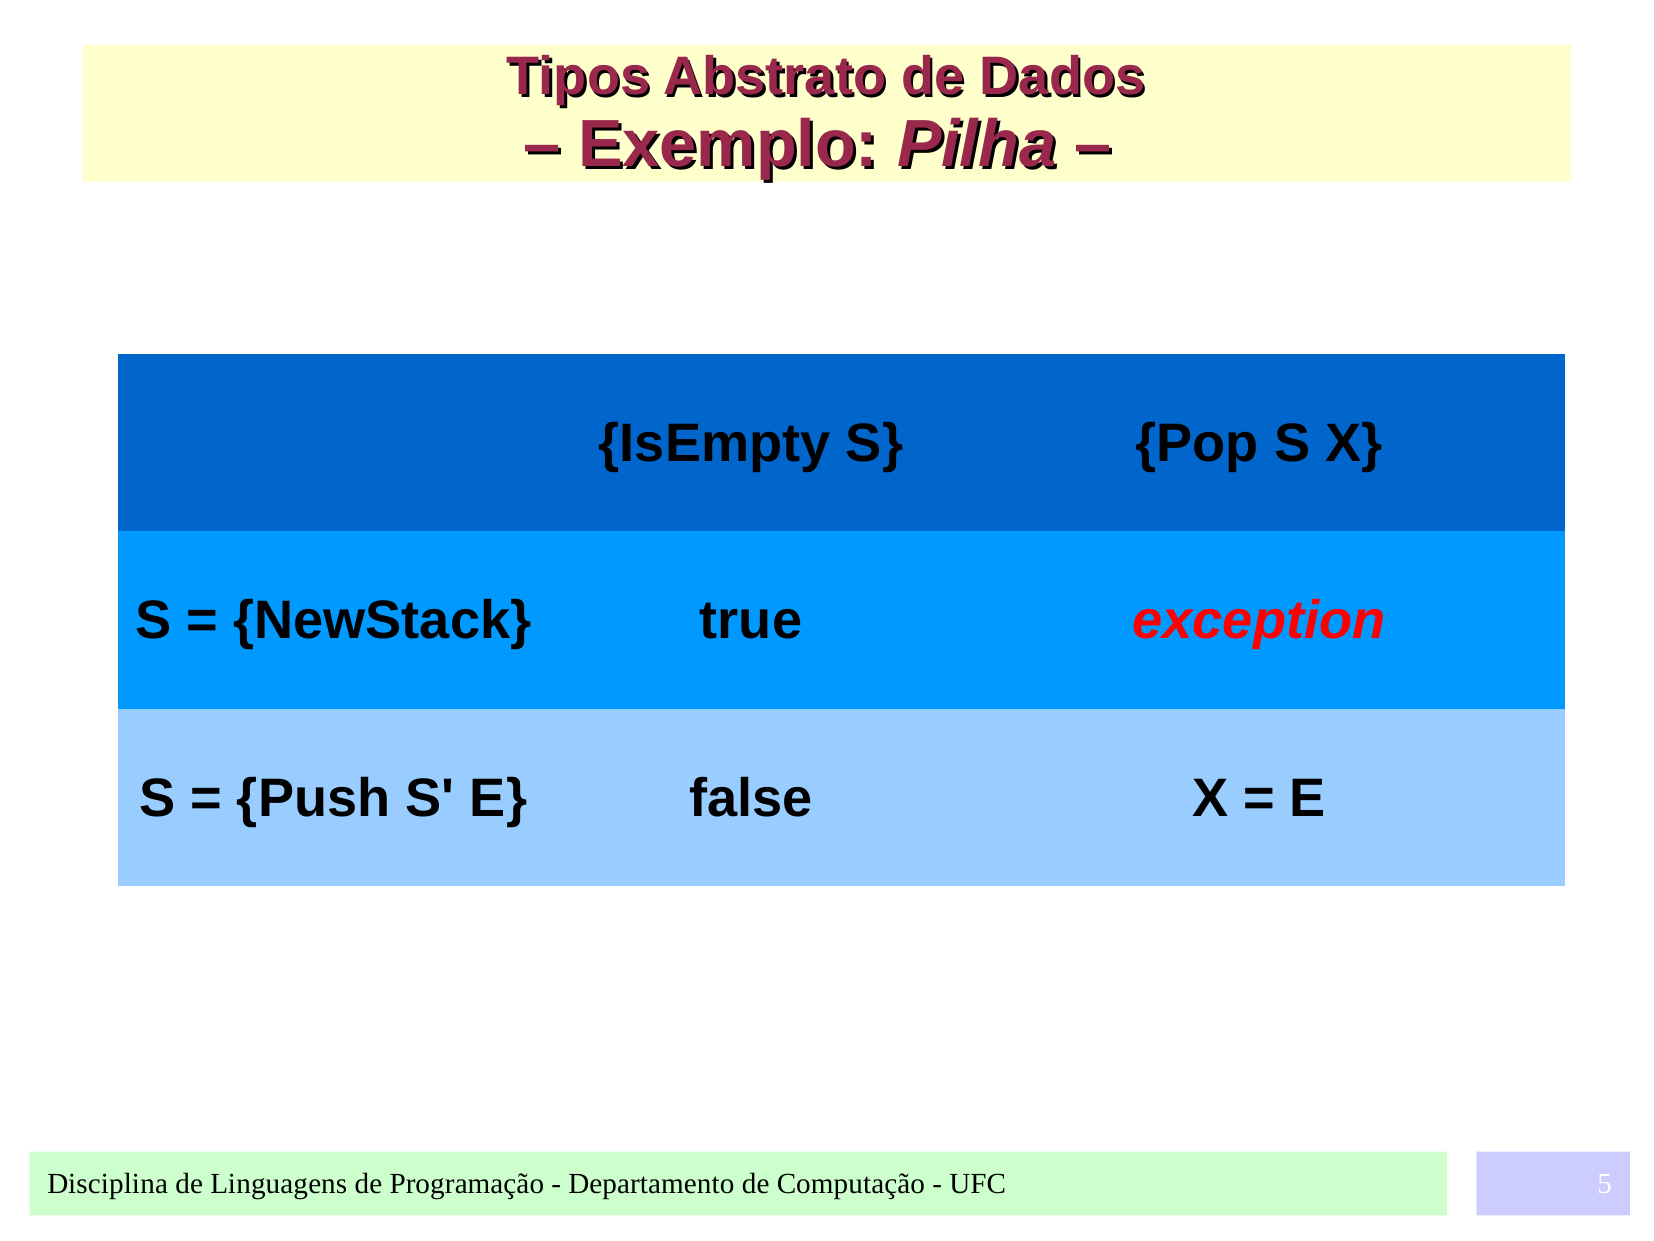

# Tipos Abstrato de Dados – Exemplo: Pilha –
| | {IsEmpty S} | {Pop S X} |
| --- | --- | --- |
| S = {NewStack} | true | exception |
| S = {Push S' E} | false | X = E |
Disciplina de Linguagens de Programação - Departamento de Computação - UFC
5